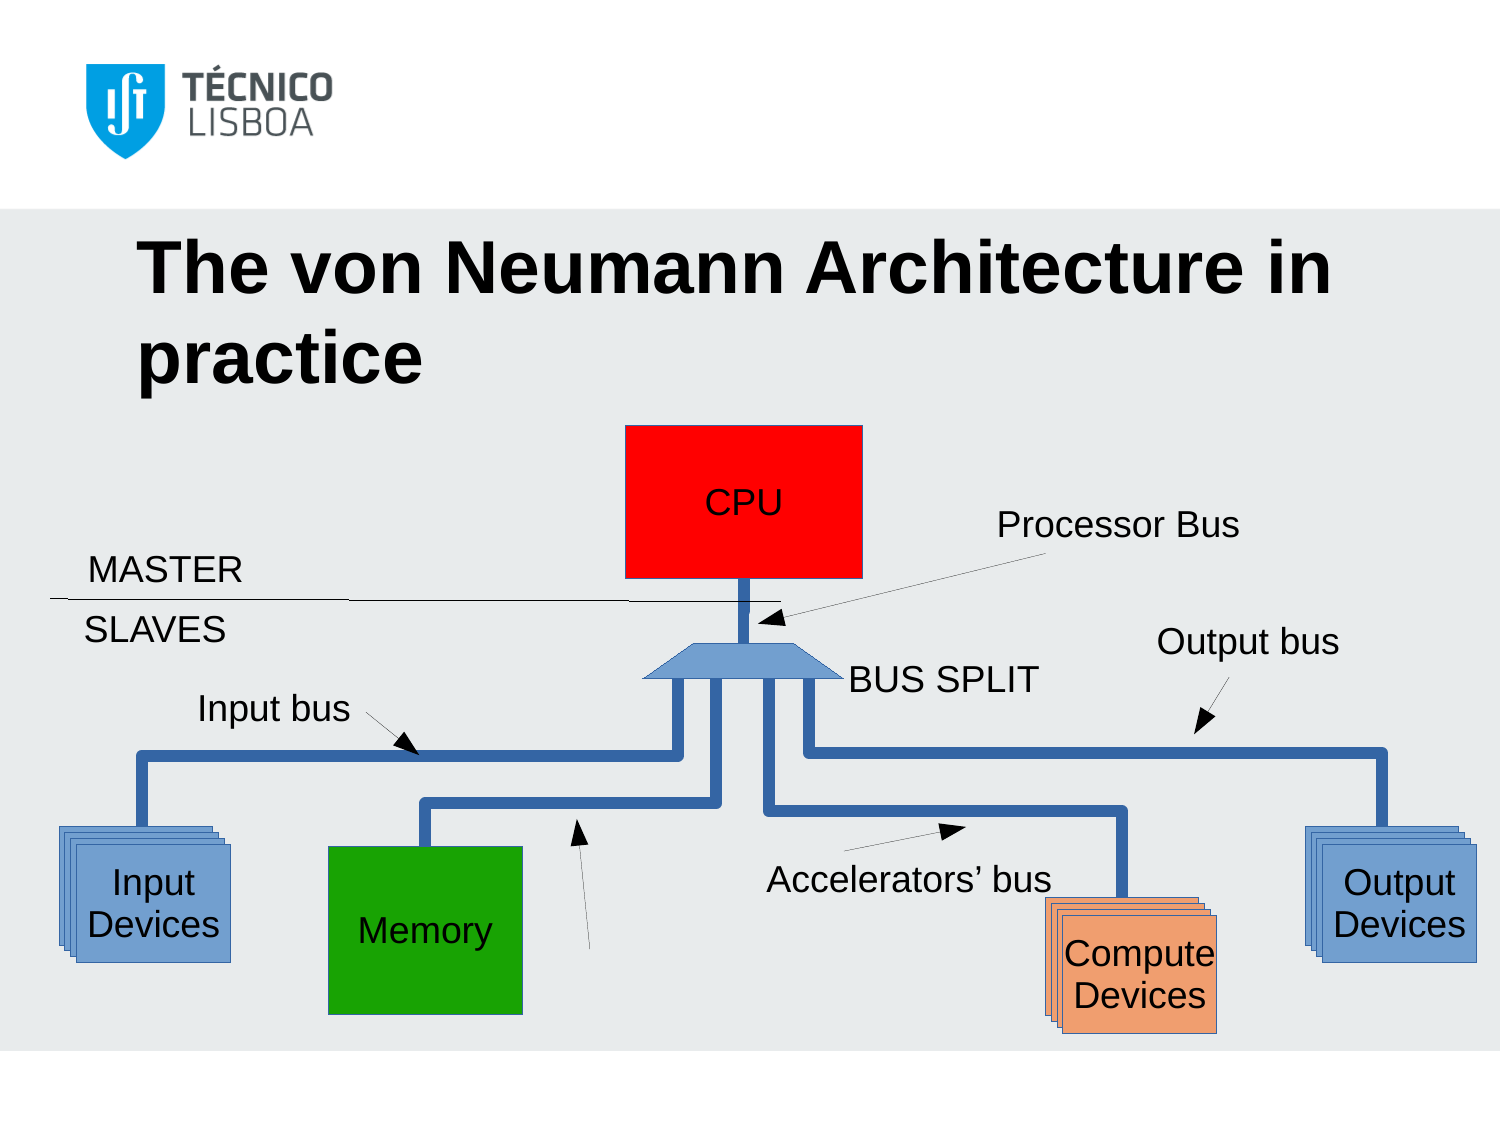

# The von Neumann Architecture in practice
CPU
Processor Bus
MASTER
SLAVES
Output bus
BUS SPLIT
Input bus
Output
Devices
Output
Devices
Output
Devices
Output
Devices
Output
Devices
Output
Devices
Output
Devices
Output
Devices
Input
Devices
Output
Devices
Memory
Accelerators’ bus
Output
Devices
Output
Devices
Output
Devices
Output
Devices
Compute
Devices